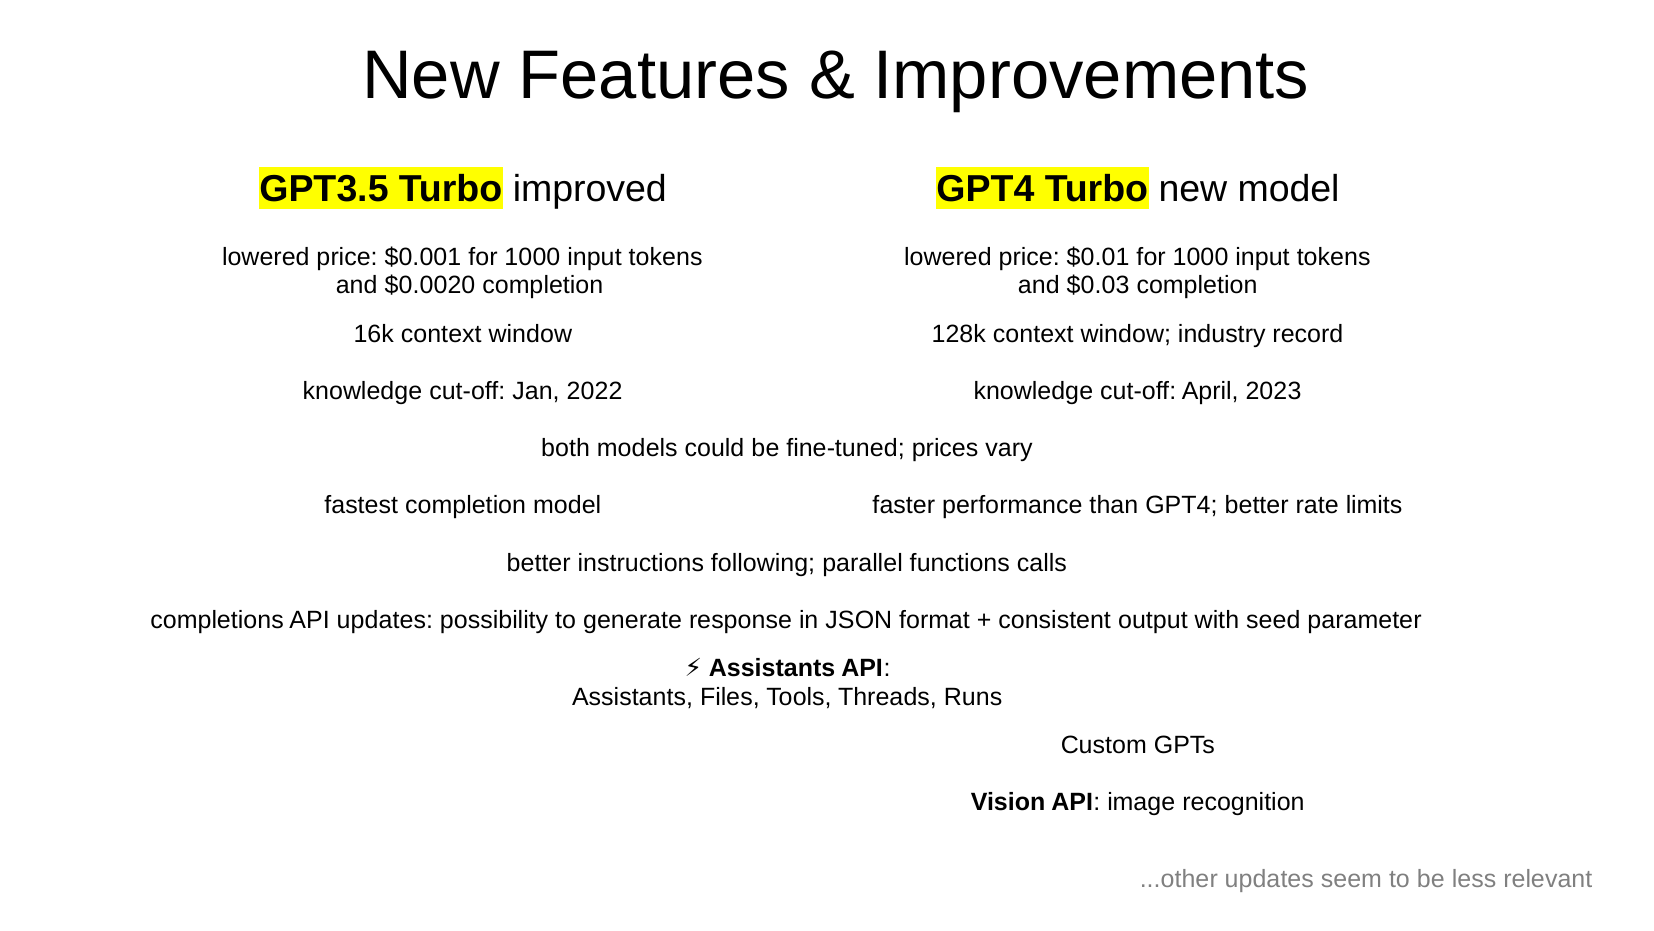

# New Features & Improvements
| GPT3.5 Turbo improved | GPT4 Turbo new model |
| --- | --- |
| lowered price: $0.001 for 1000 input tokens and $0.0020 completion | lowered price: $0.01 for 1000 input tokens and $0.03 completion |
| 16k context window | 128k context window; industry record |
| knowledge cut-off: Jan, 2022 | knowledge cut-off: April, 2023 |
| both models could be fine-tuned; prices vary | |
| fastest completion model | faster performance than GPT4; better rate limits |
| better instructions following; parallel functions calls | |
| completions API updates: possibility to generate response in JSON format + consistent output with seed parameter | |
| ⚡ Assistants API: Assistants, Files, Tools, Threads, Runs | |
| | Custom GPTs |
| | Vision API: image recognition |
...other updates seem to be less relevant